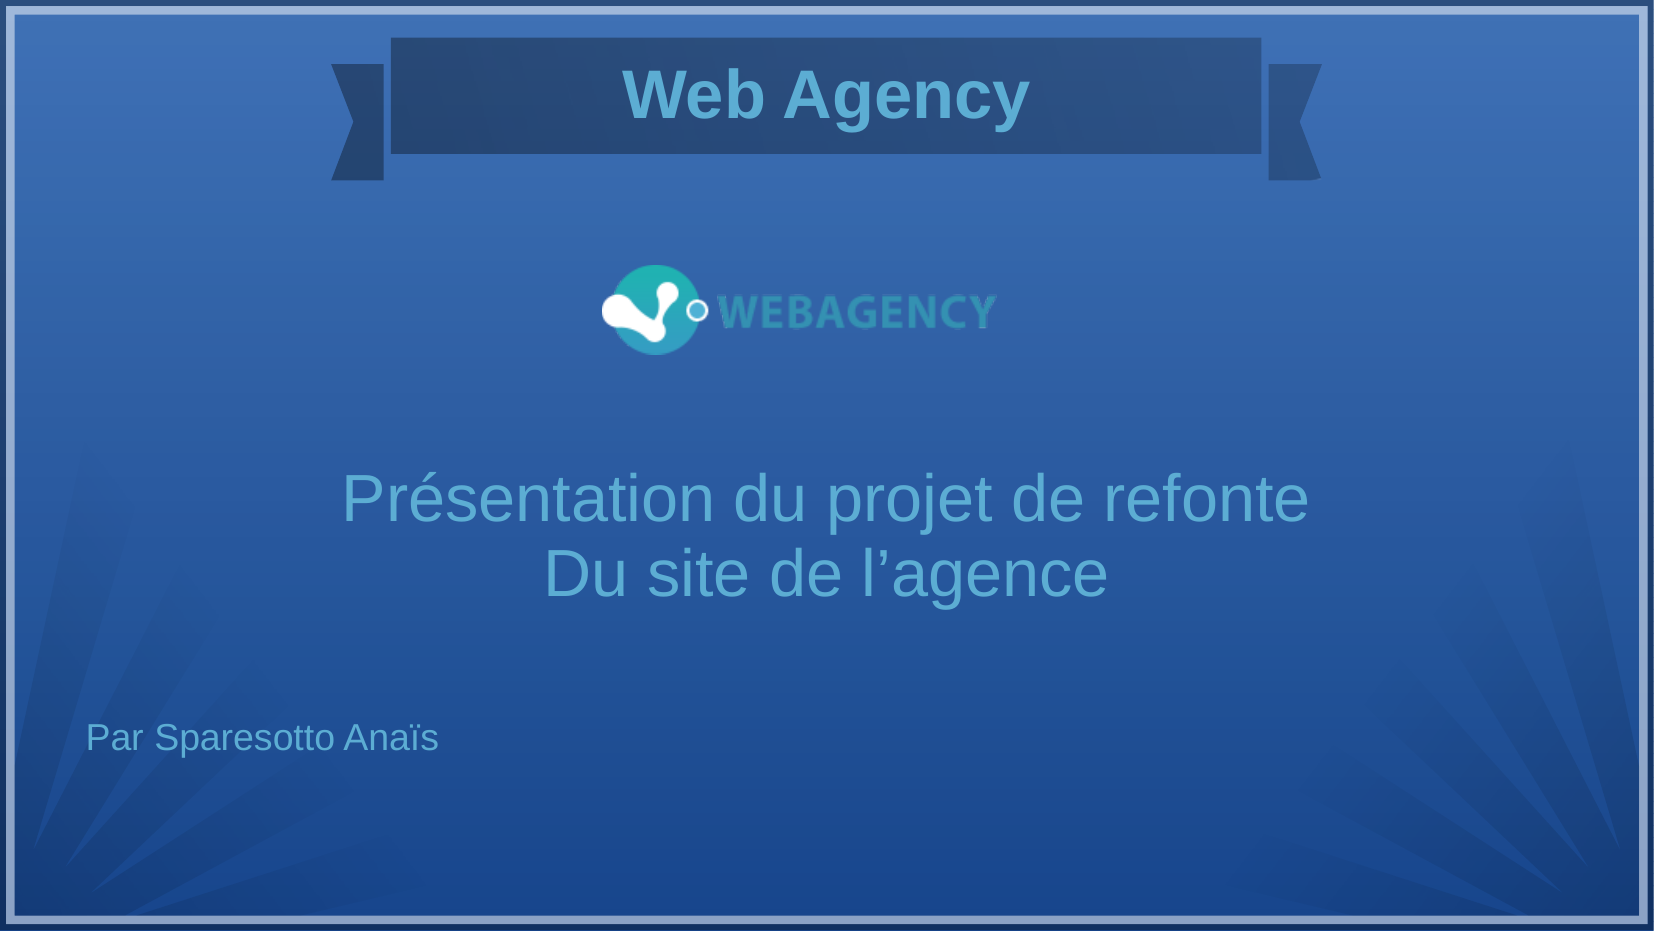

# Web Agency
Présentation du projet de refonte
Du site de l’agence
Par Sparesotto Anaïs